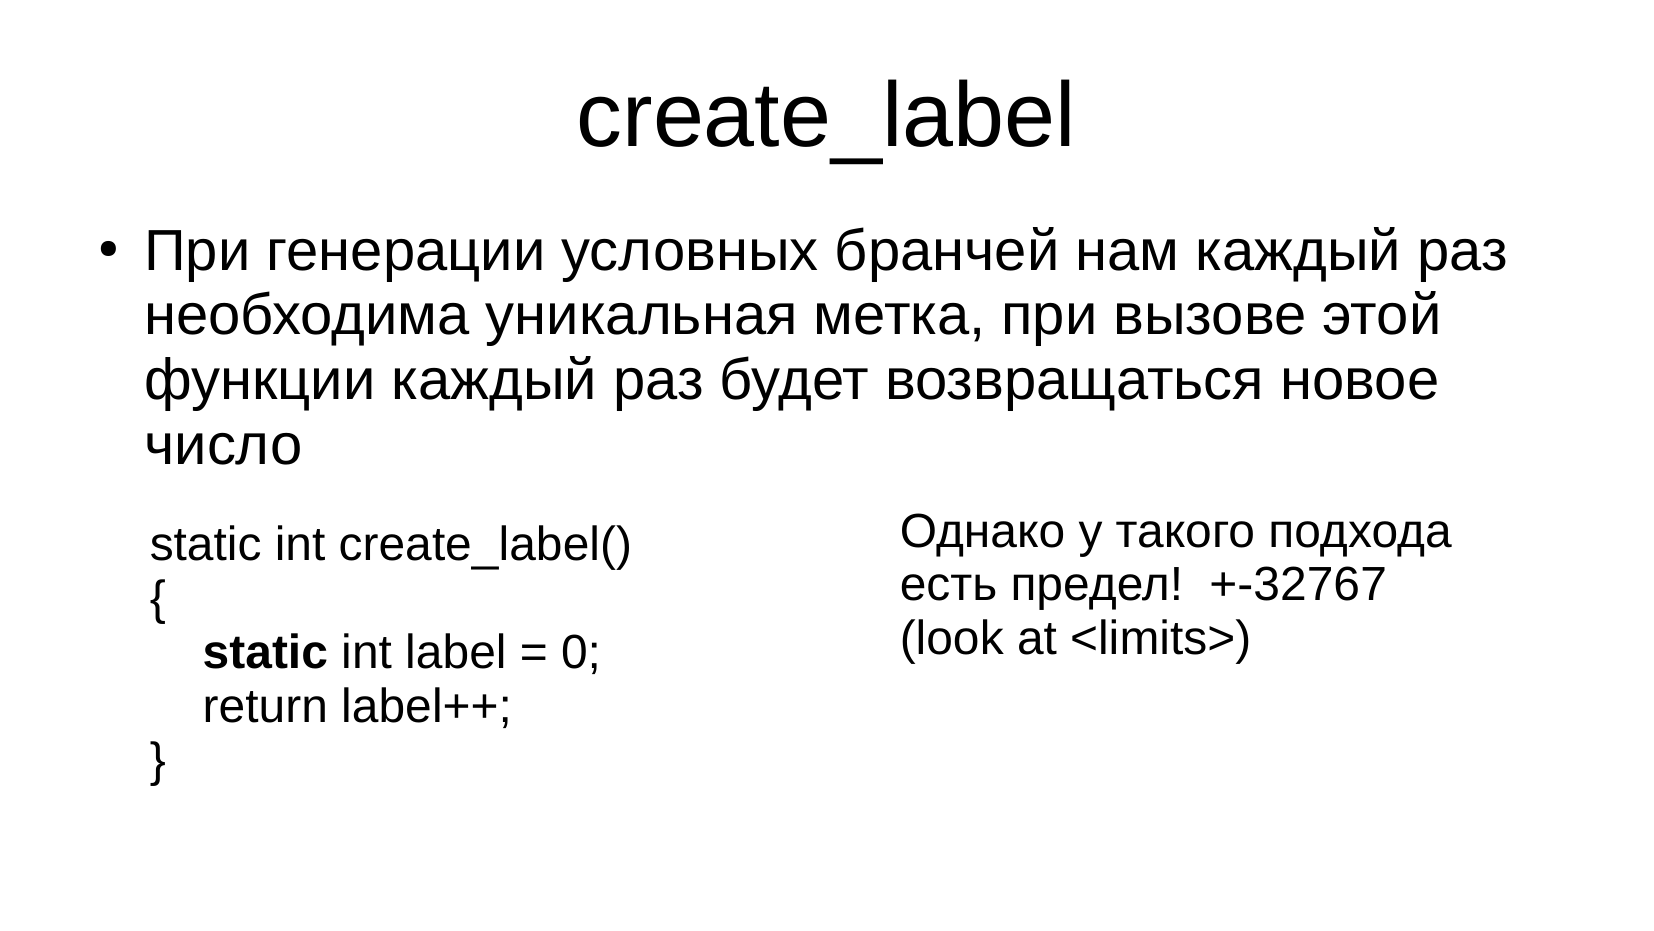

# create_label
При генерации условных бранчей нам каждый раз необходима уникальная метка, при вызове этой функции каждый раз будет возвращаться новое число
Однако у такого подхода есть предел! +-32767
(look at <limits>)
static int create_label()
{
 static int label = 0;
 return label++;
}